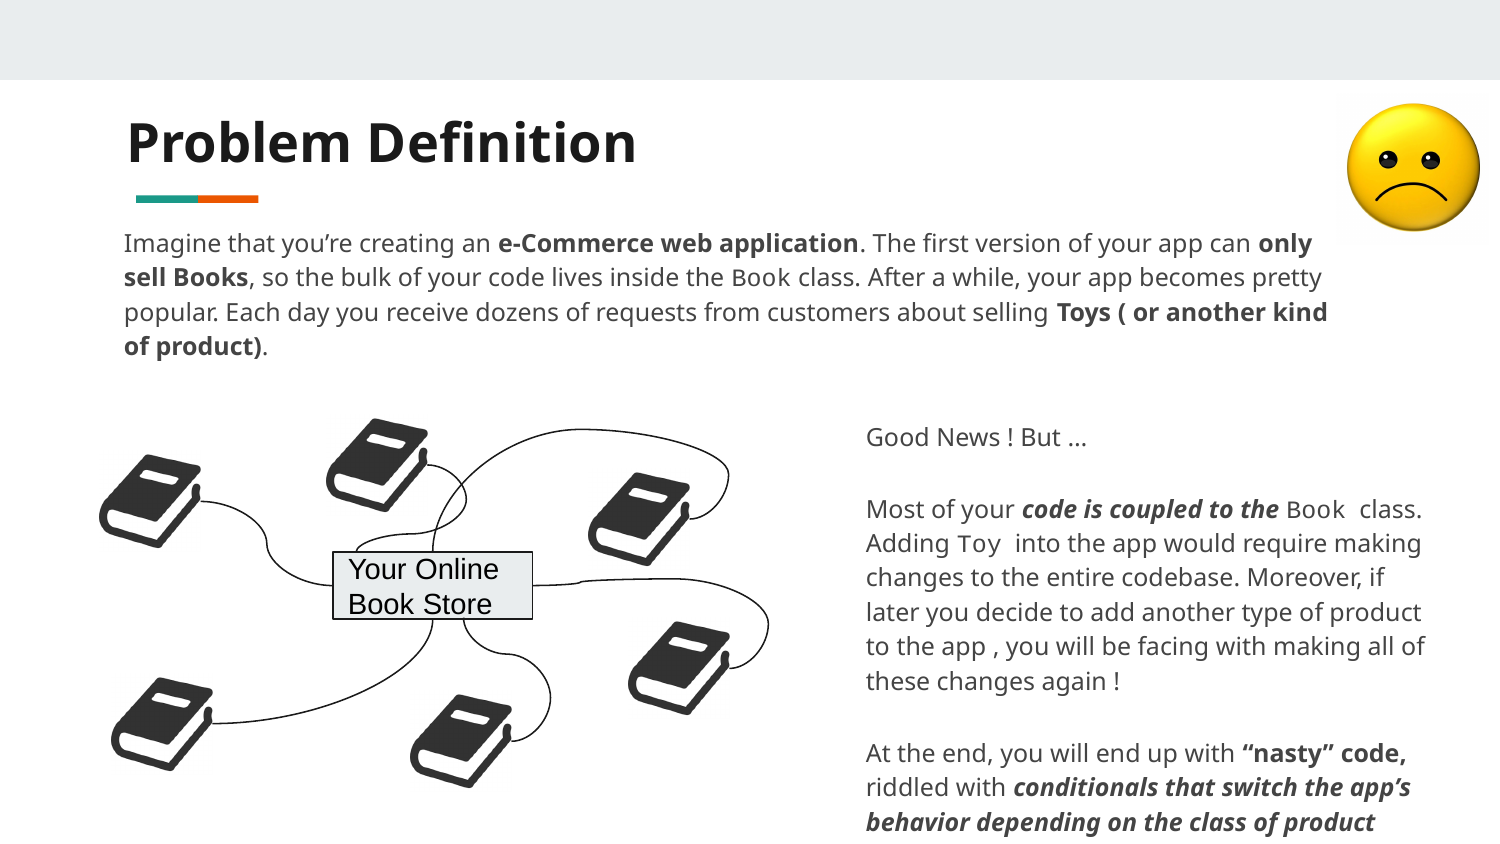

# Problem Definition
Imagine that you’re creating an e-Commerce web application. The first version of your app can only sell Books, so the bulk of your code lives inside the Book class. After a while, your app becomes pretty popular. Each day you receive dozens of requests from customers about selling Toys ( or another kind of product).
Good News ! But …
Most of your code is coupled to the Book class. Adding Toy into the app would require making changes to the entire codebase. Moreover, if later you decide to add another type of product to the app , you will be facing with making all of these changes again !
At the end, you will end up with “nasty” code, riddled with conditionals that switch the app’s behavior depending on the class of product objects.
Your Online Book Store